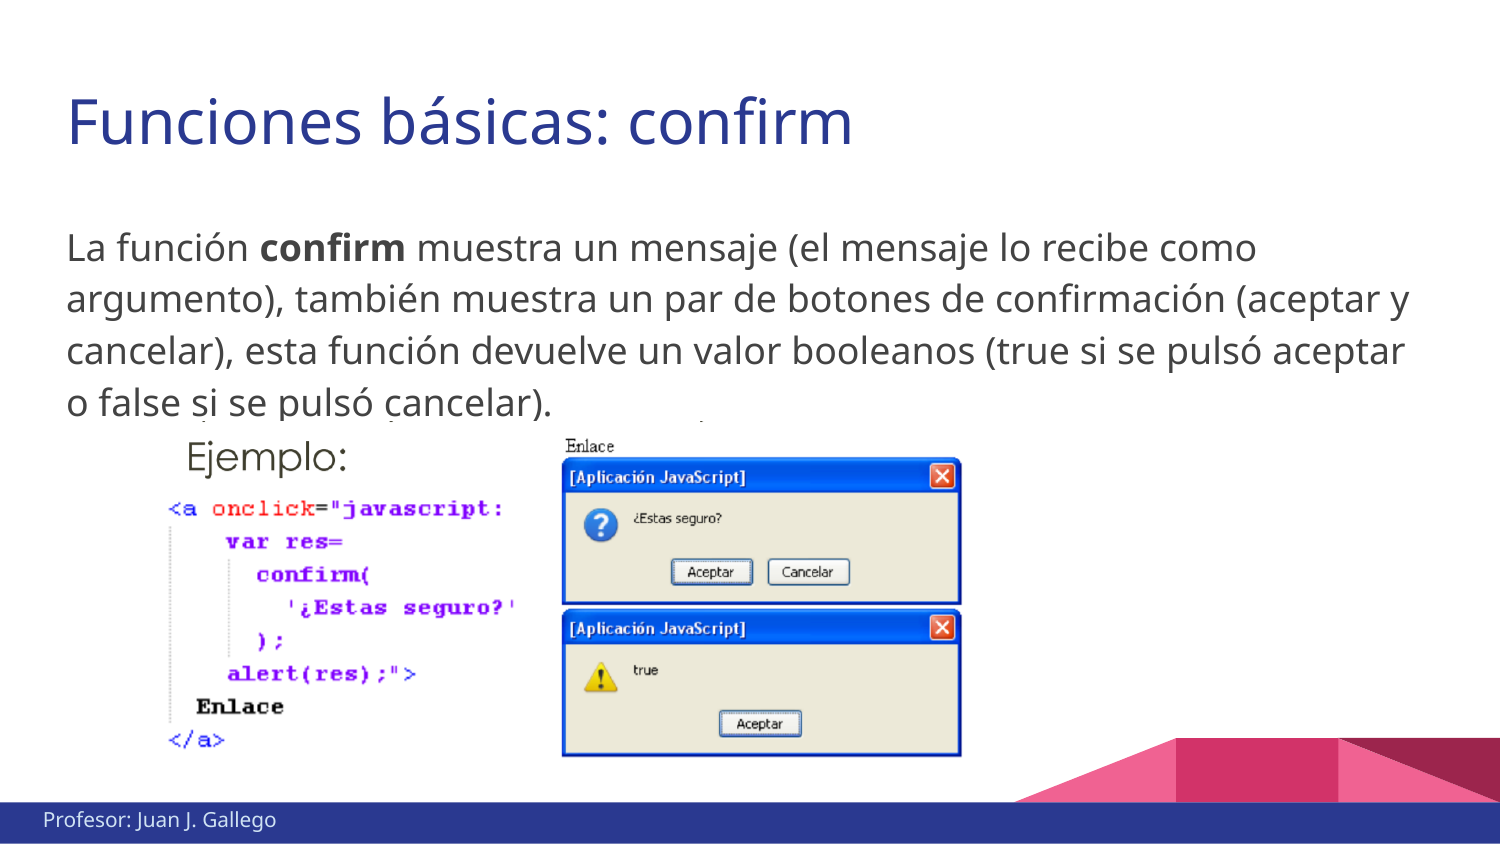

# Funciones básicas: confirm
La función confirm muestra un mensaje (el mensaje lo recibe como argumento), también muestra un par de botones de confirmación (aceptar y cancelar), esta función devuelve un valor booleanos (true si se pulsó aceptar o false si se pulsó cancelar).